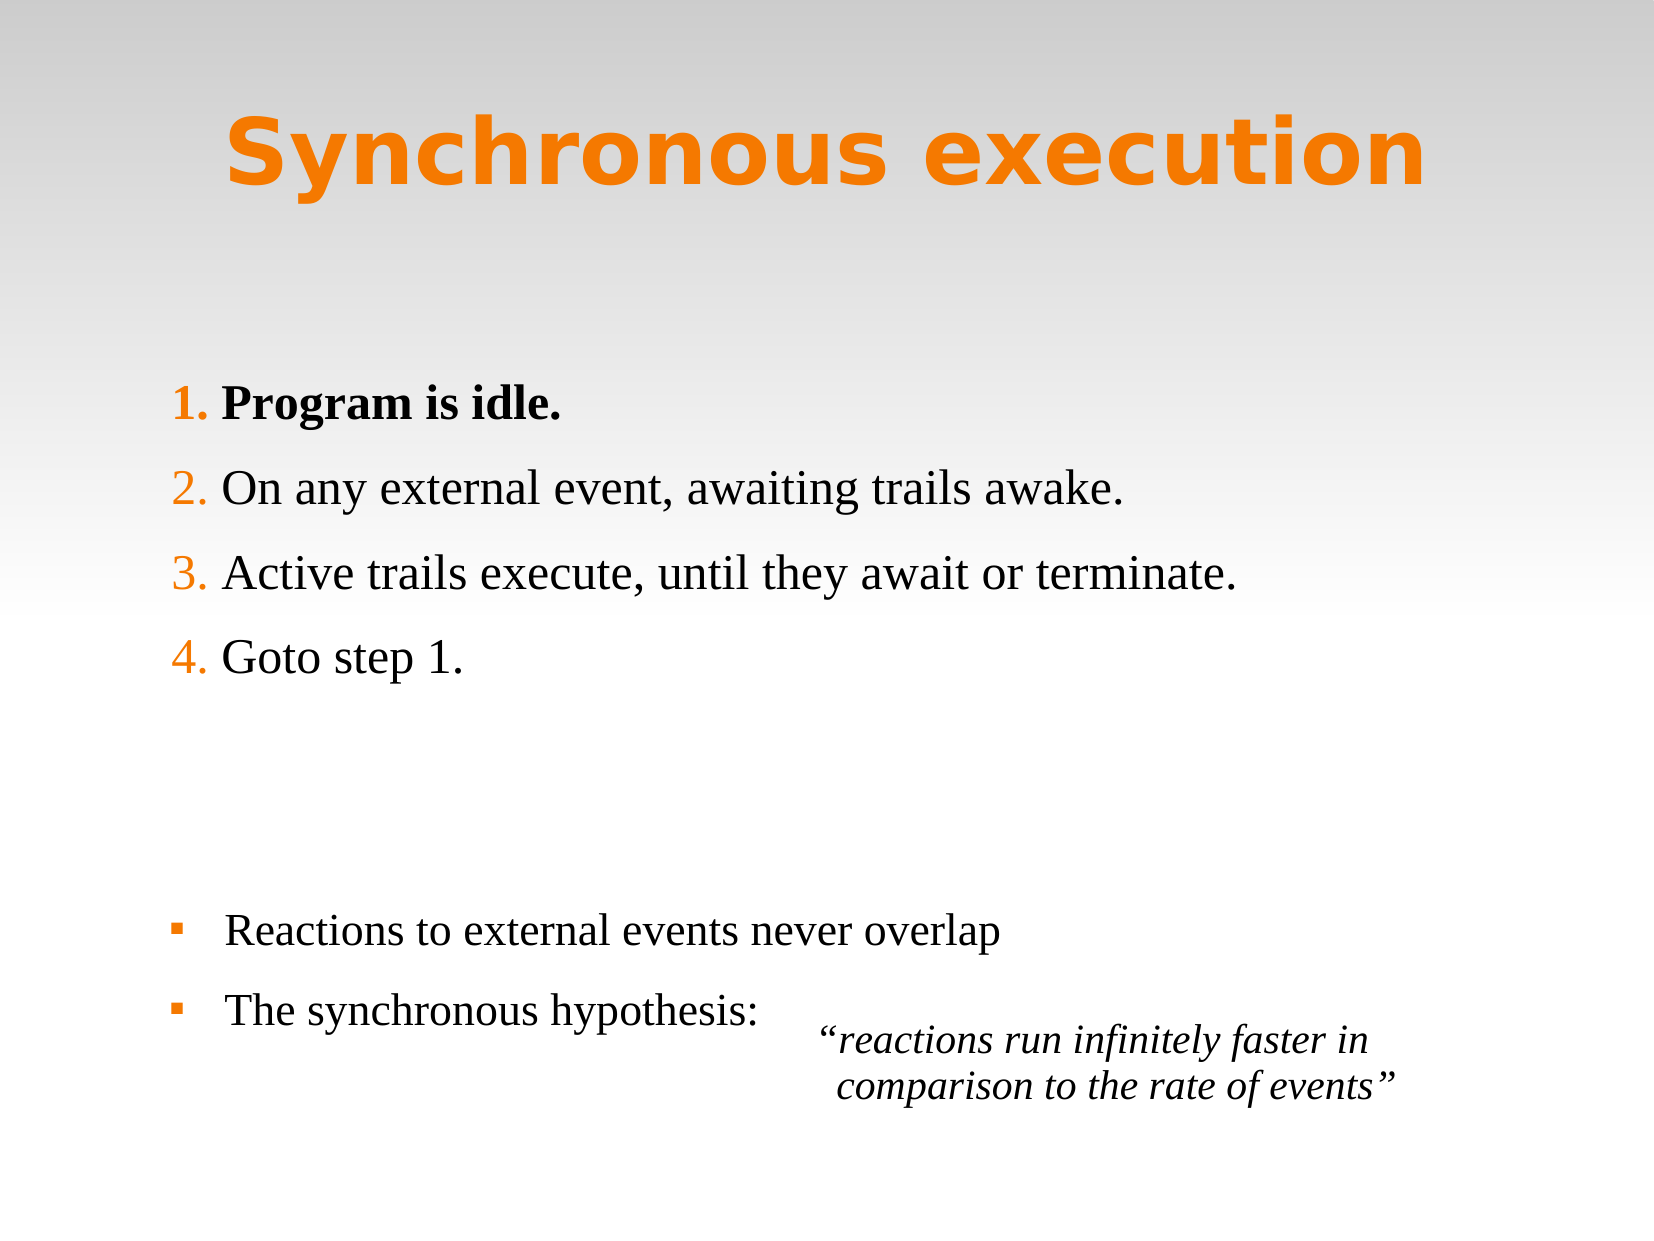

# Synchronous execution
 Program is idle.
 On any external event, awaiting trails awake.
 Active trails execute, until they await or terminate.
 Goto step 1.
Reactions to external events never overlap
The synchronous hypothesis:
“reactions run infinitely faster in
 comparison to the rate of events”